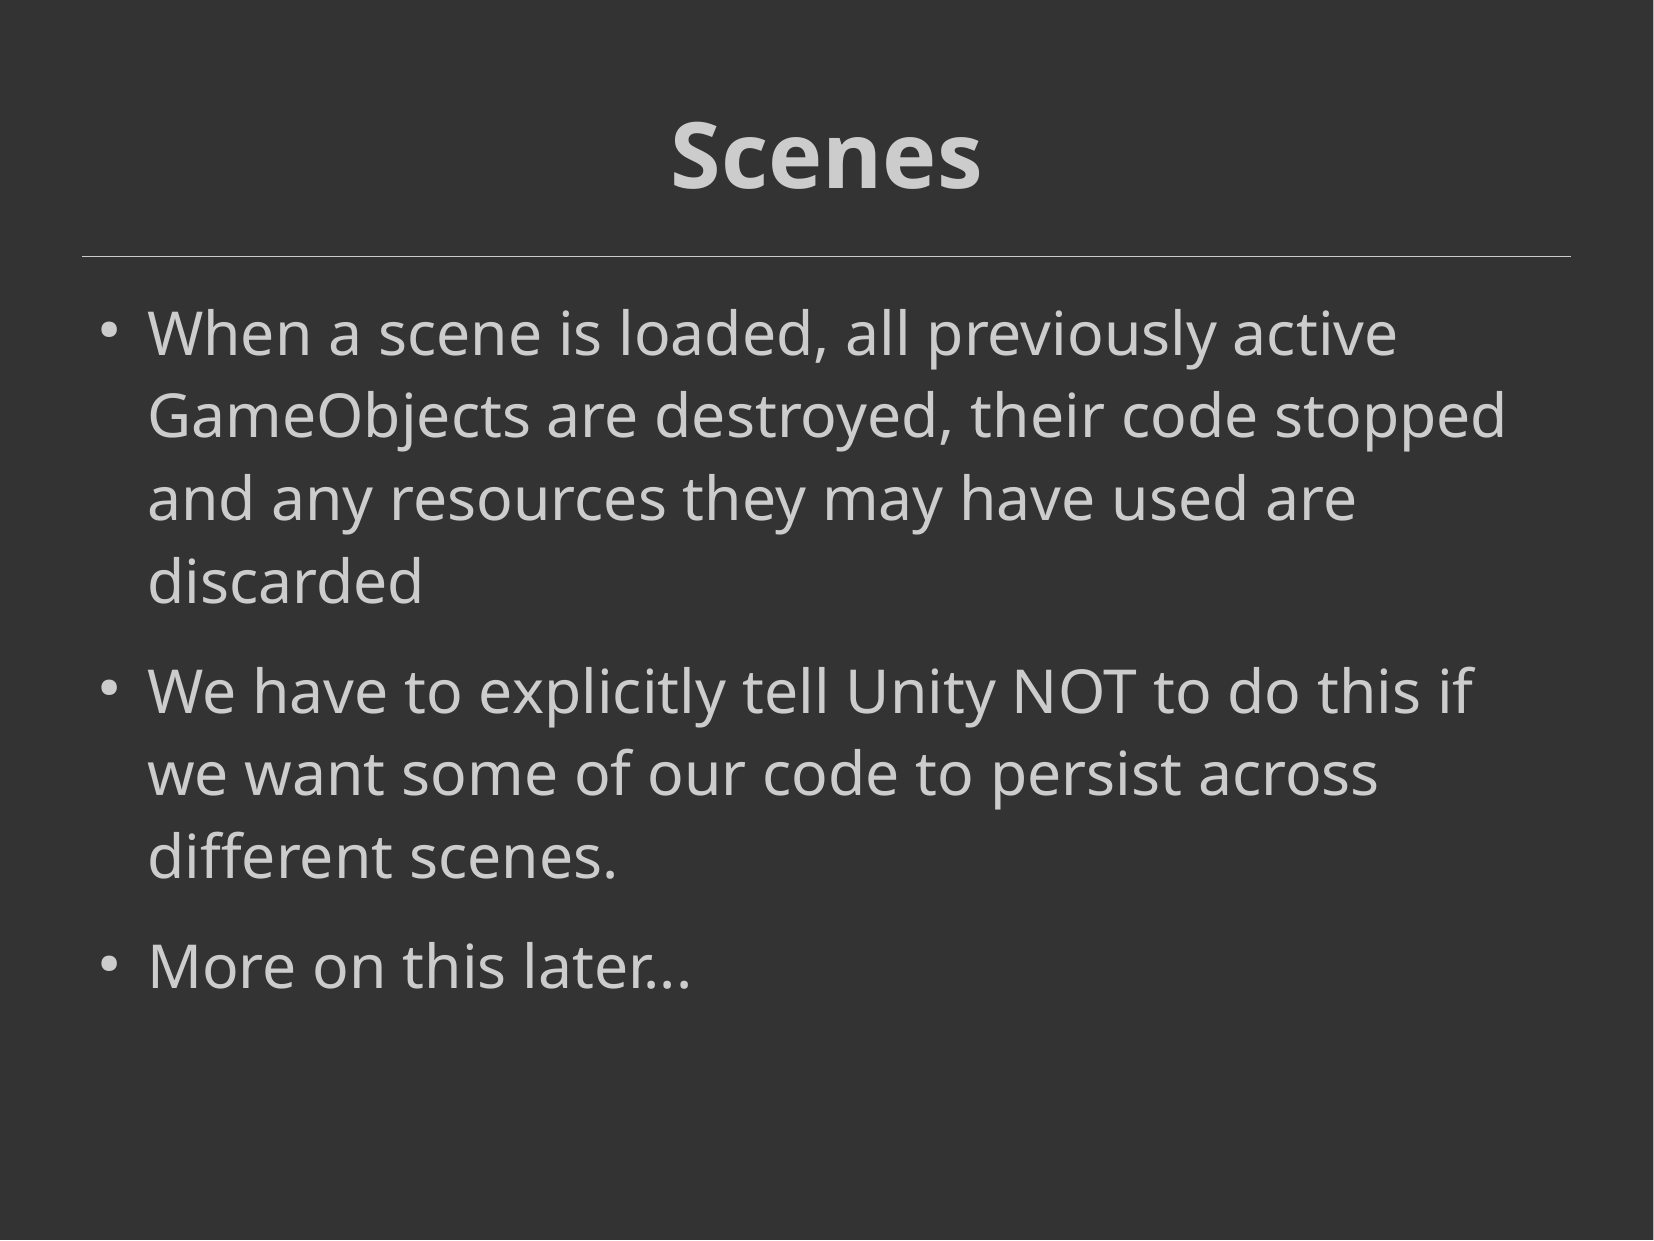

# Scenes
When a scene is loaded, all previously active GameObjects are destroyed, their code stopped and any resources they may have used are discarded
We have to explicitly tell Unity NOT to do this if we want some of our code to persist across different scenes.
More on this later...